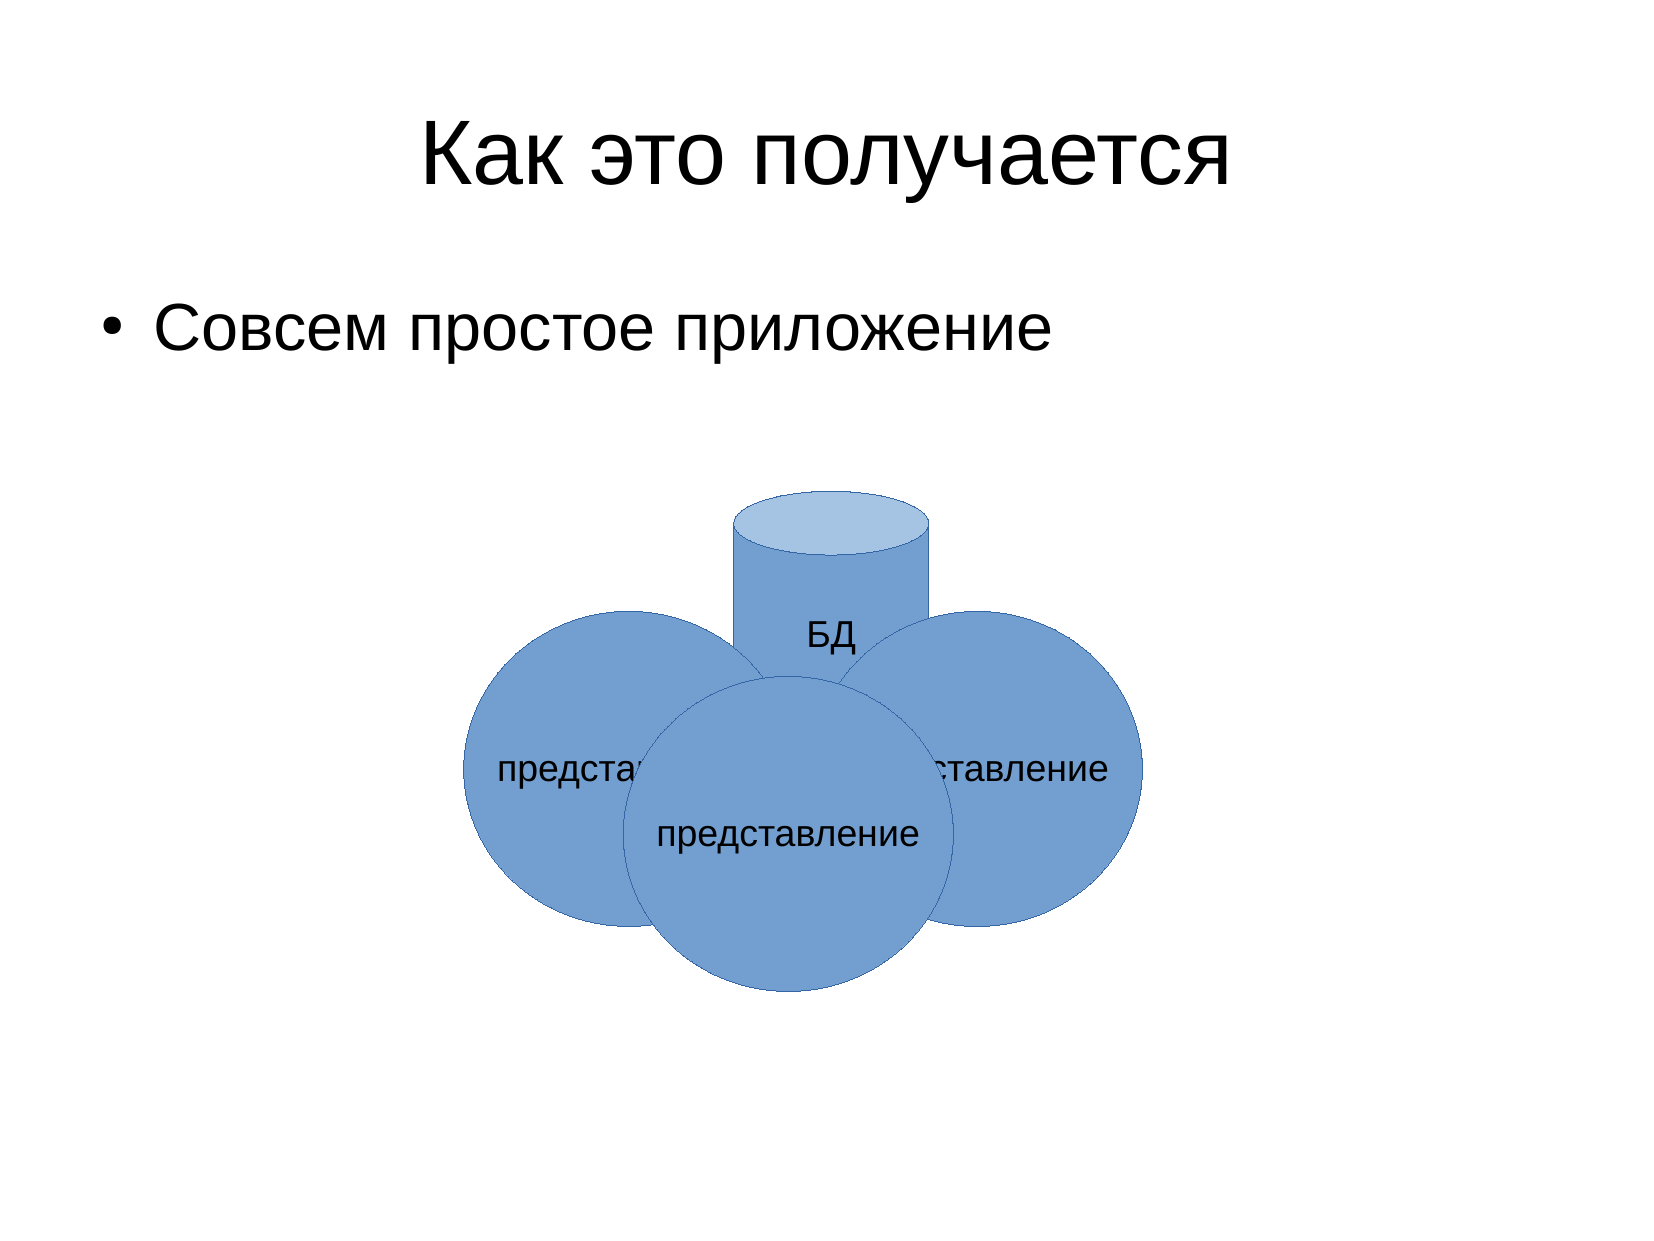

# Как это получается
Совсем простое приложение
БД
представление
представление
представление